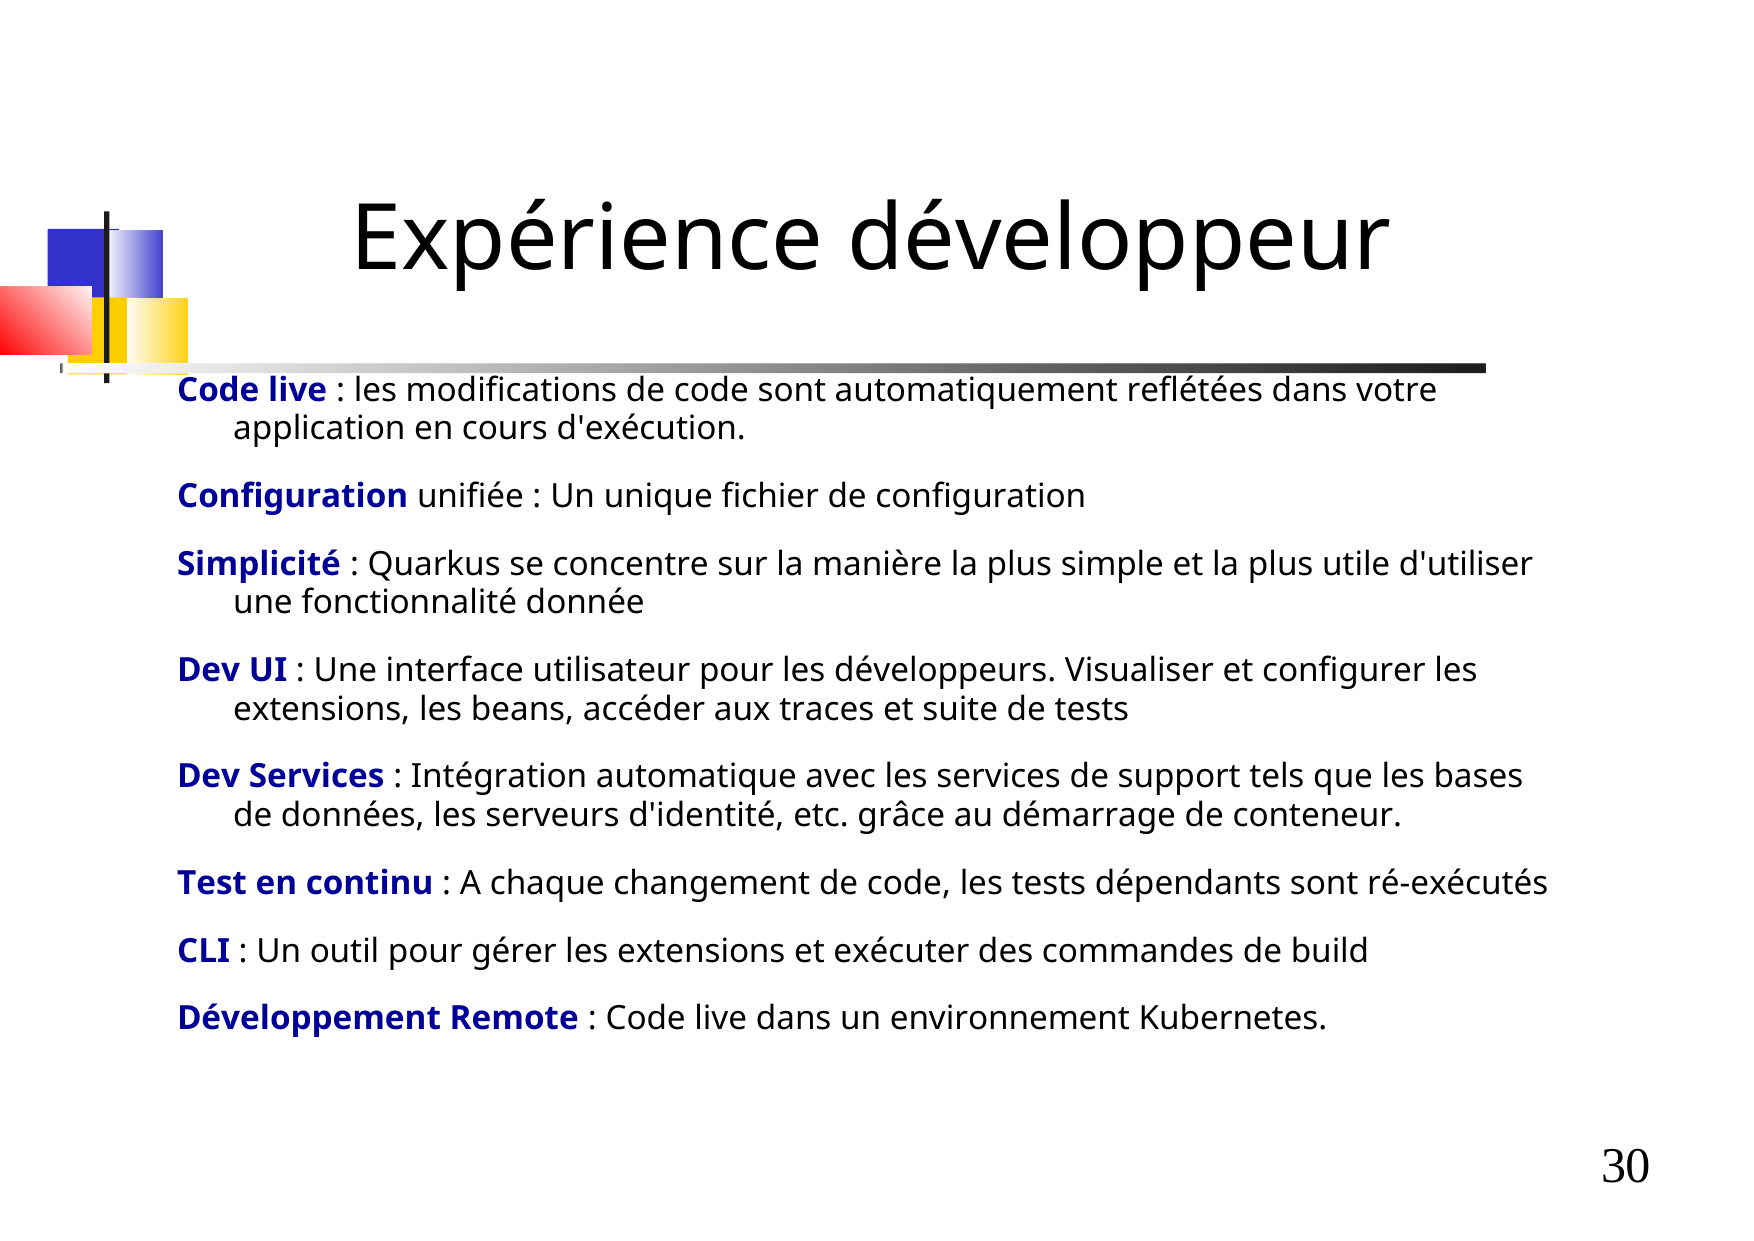

# Expérience développeur
Code live : les modifications de code sont automatiquement reflétées dans votre application en cours d'exécution.
Configuration unifiée : Un unique fichier de configuration
Simplicité : Quarkus se concentre sur la manière la plus simple et la plus utile d'utiliser une fonctionnalité donnée
Dev UI : Une interface utilisateur pour les développeurs. Visualiser et configurer les extensions, les beans, accéder aux traces et suite de tests
Dev Services : Intégration automatique avec les services de support tels que les bases de données, les serveurs d'identité, etc. grâce au démarrage de conteneur.
Test en continu : A chaque changement de code, les tests dépendants sont ré-exécutés
CLI : Un outil pour gérer les extensions et exécuter des commandes de build
Développement Remote : Code live dans un environnement Kubernetes.
30